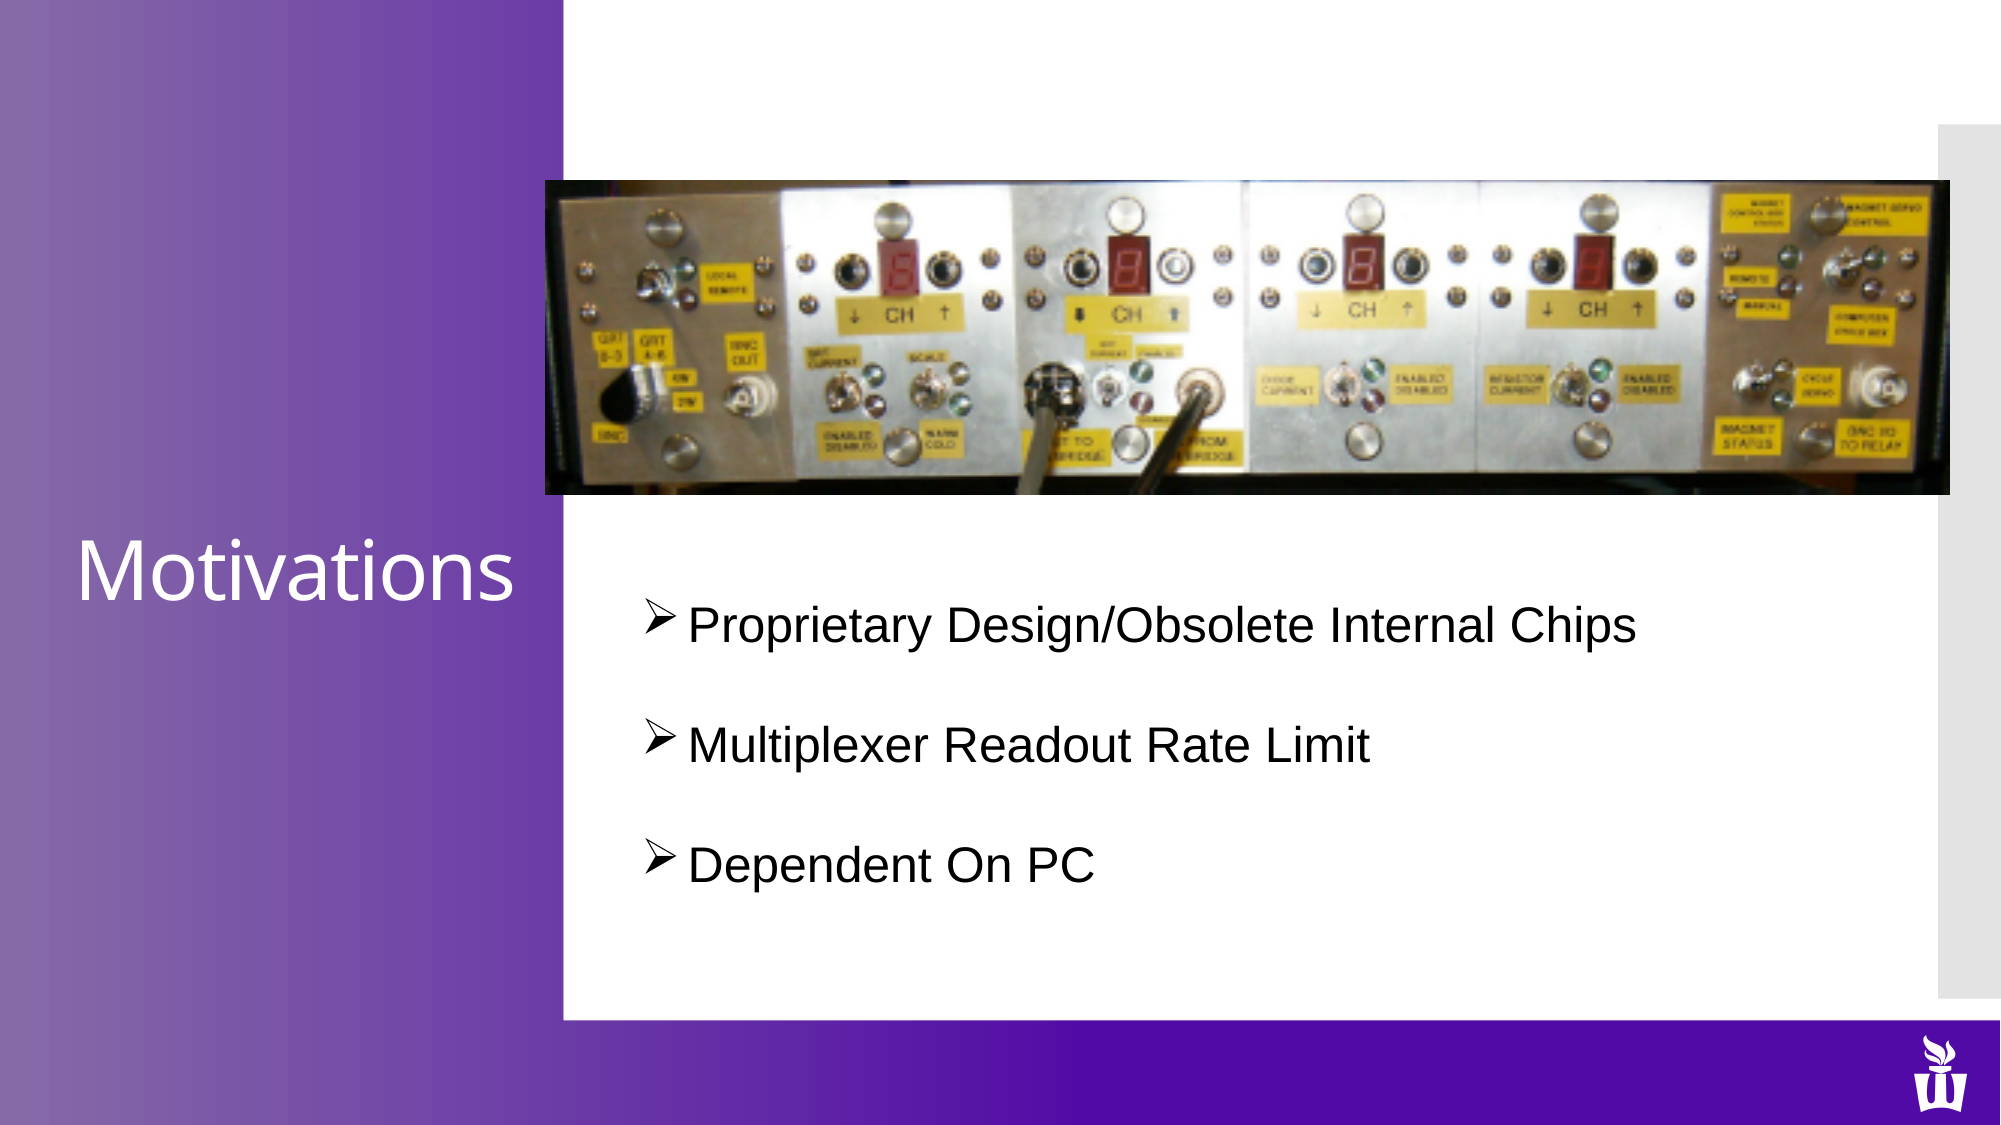

Motivations
Proprietary Design/Obsolete Internal Chips
Multiplexer Readout Rate Limit
Dependent On PC